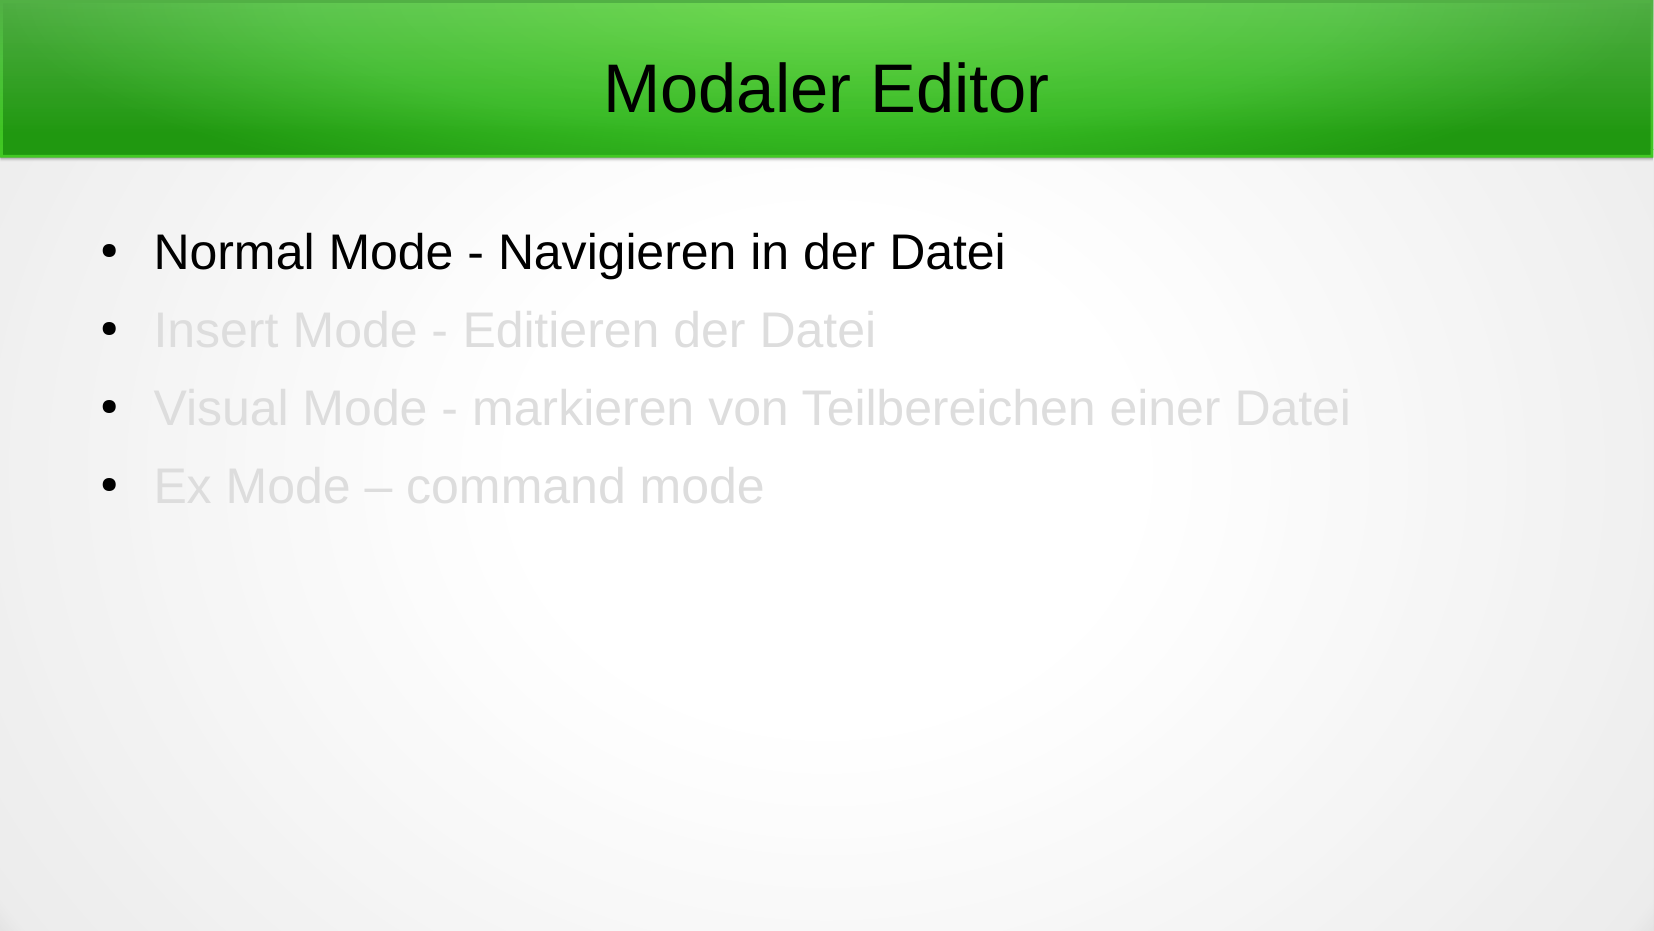

# Modaler Editor
Normal Mode - Navigieren in der Datei
Insert Mode -	 Editieren der Datei
Visual Mode - markieren von Teilbereichen einer Datei
Ex Mode – command mode